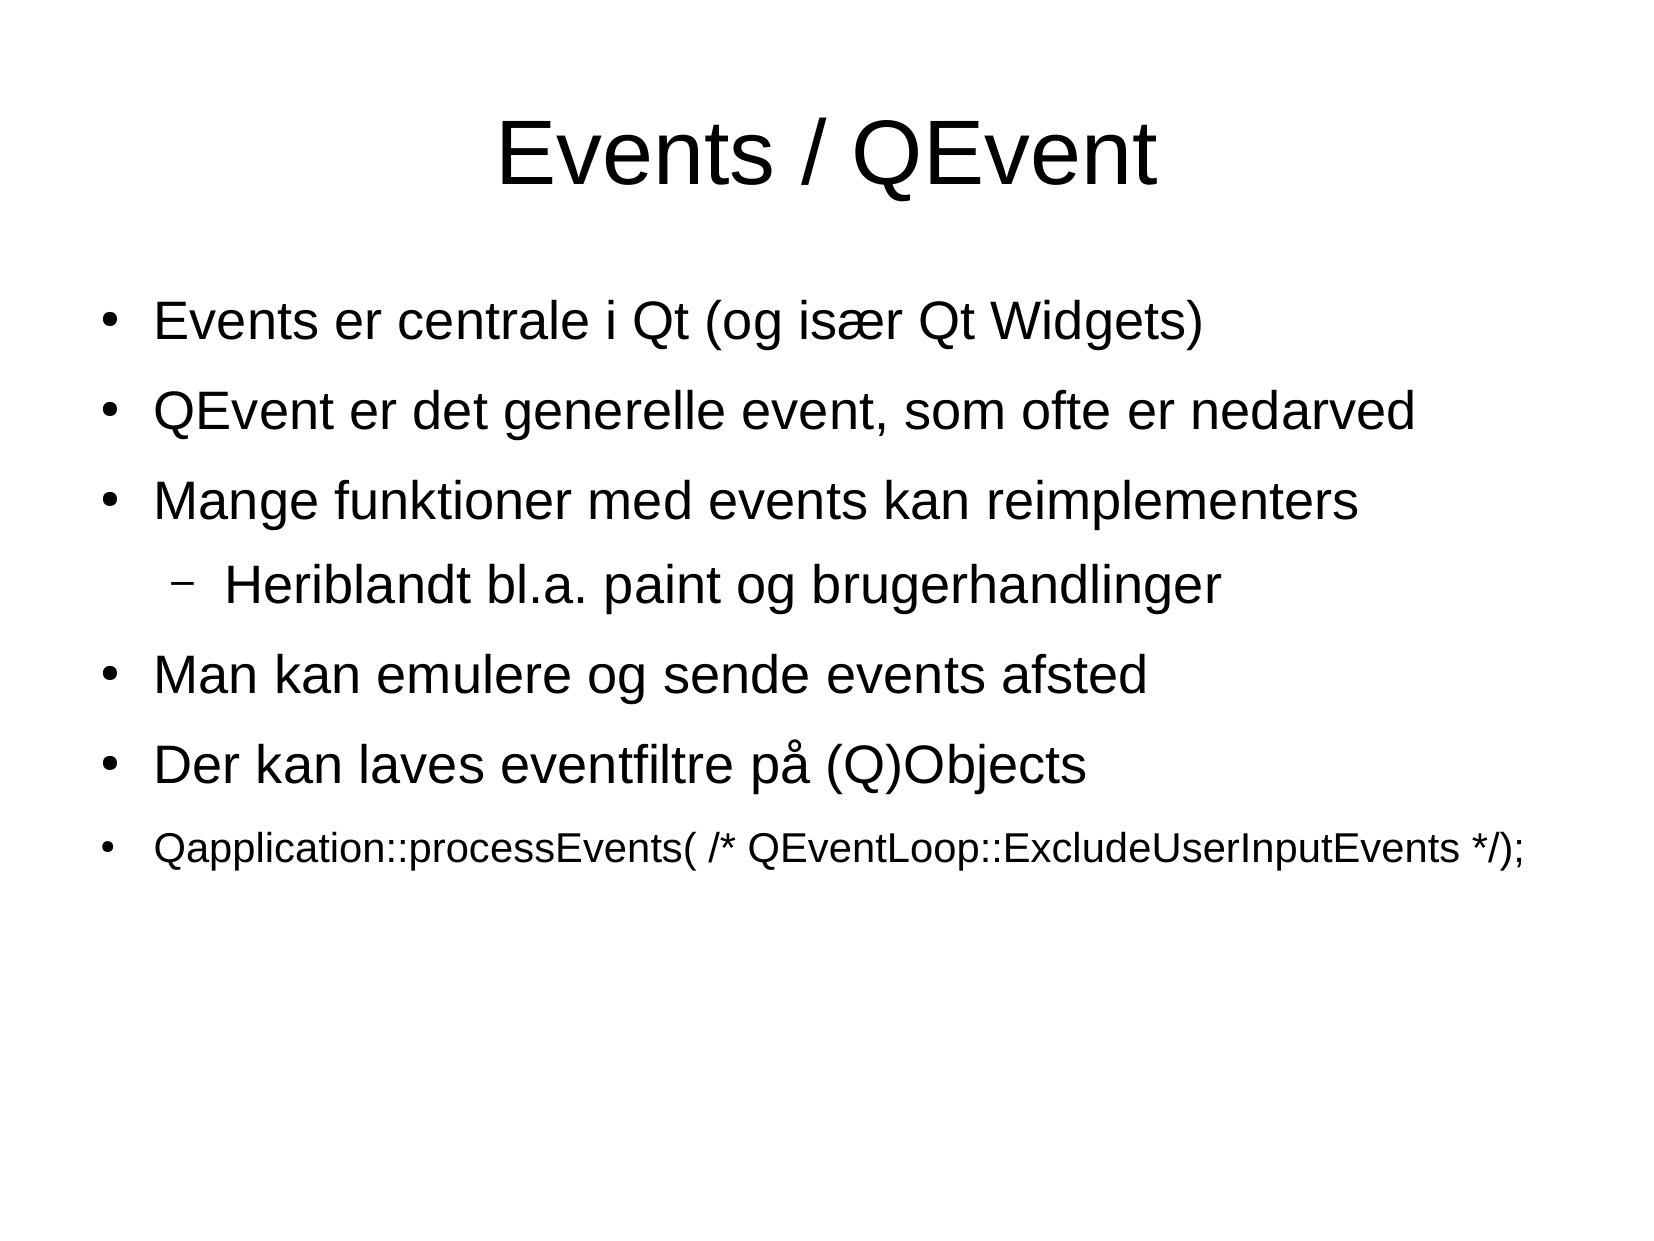

# Events / QEvent
Events er centrale i Qt (og især Qt Widgets)
QEvent er det generelle event, som ofte er nedarved
Mange funktioner med events kan reimplementers
Heriblandt bl.a. paint og brugerhandlinger
Man kan emulere og sende events afsted
Der kan laves eventfiltre på (Q)Objects
Qapplication::processEvents( /* QEventLoop::ExcludeUserInputEvents */);